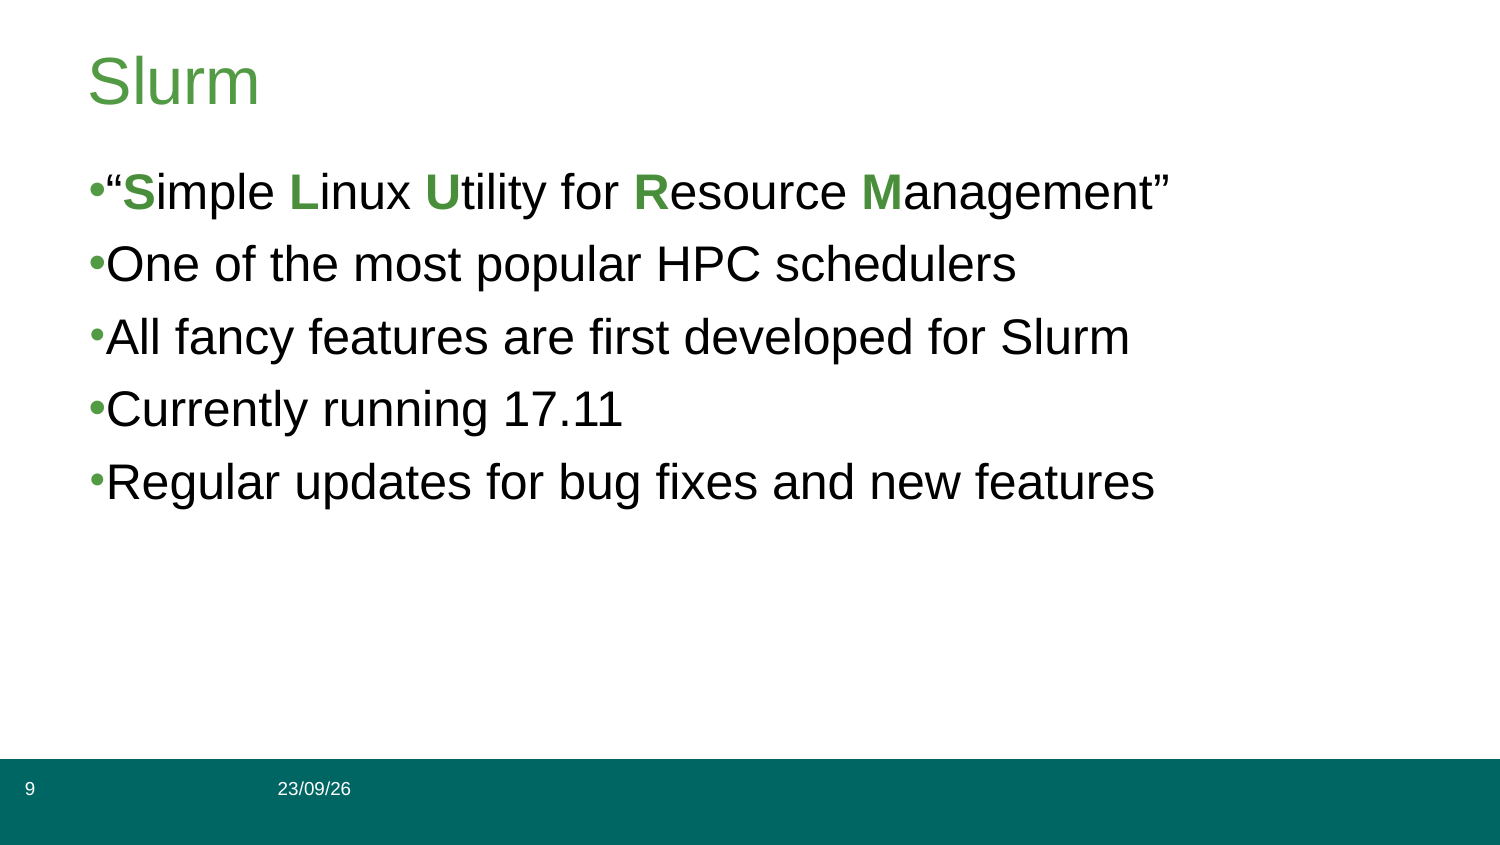

# Slurm
“Simple Linux Utility for Resource Management”
One of the most popular HPC schedulers
All fancy features are first developed for Slurm
Currently running 17.11
Regular updates for bug fixes and new features